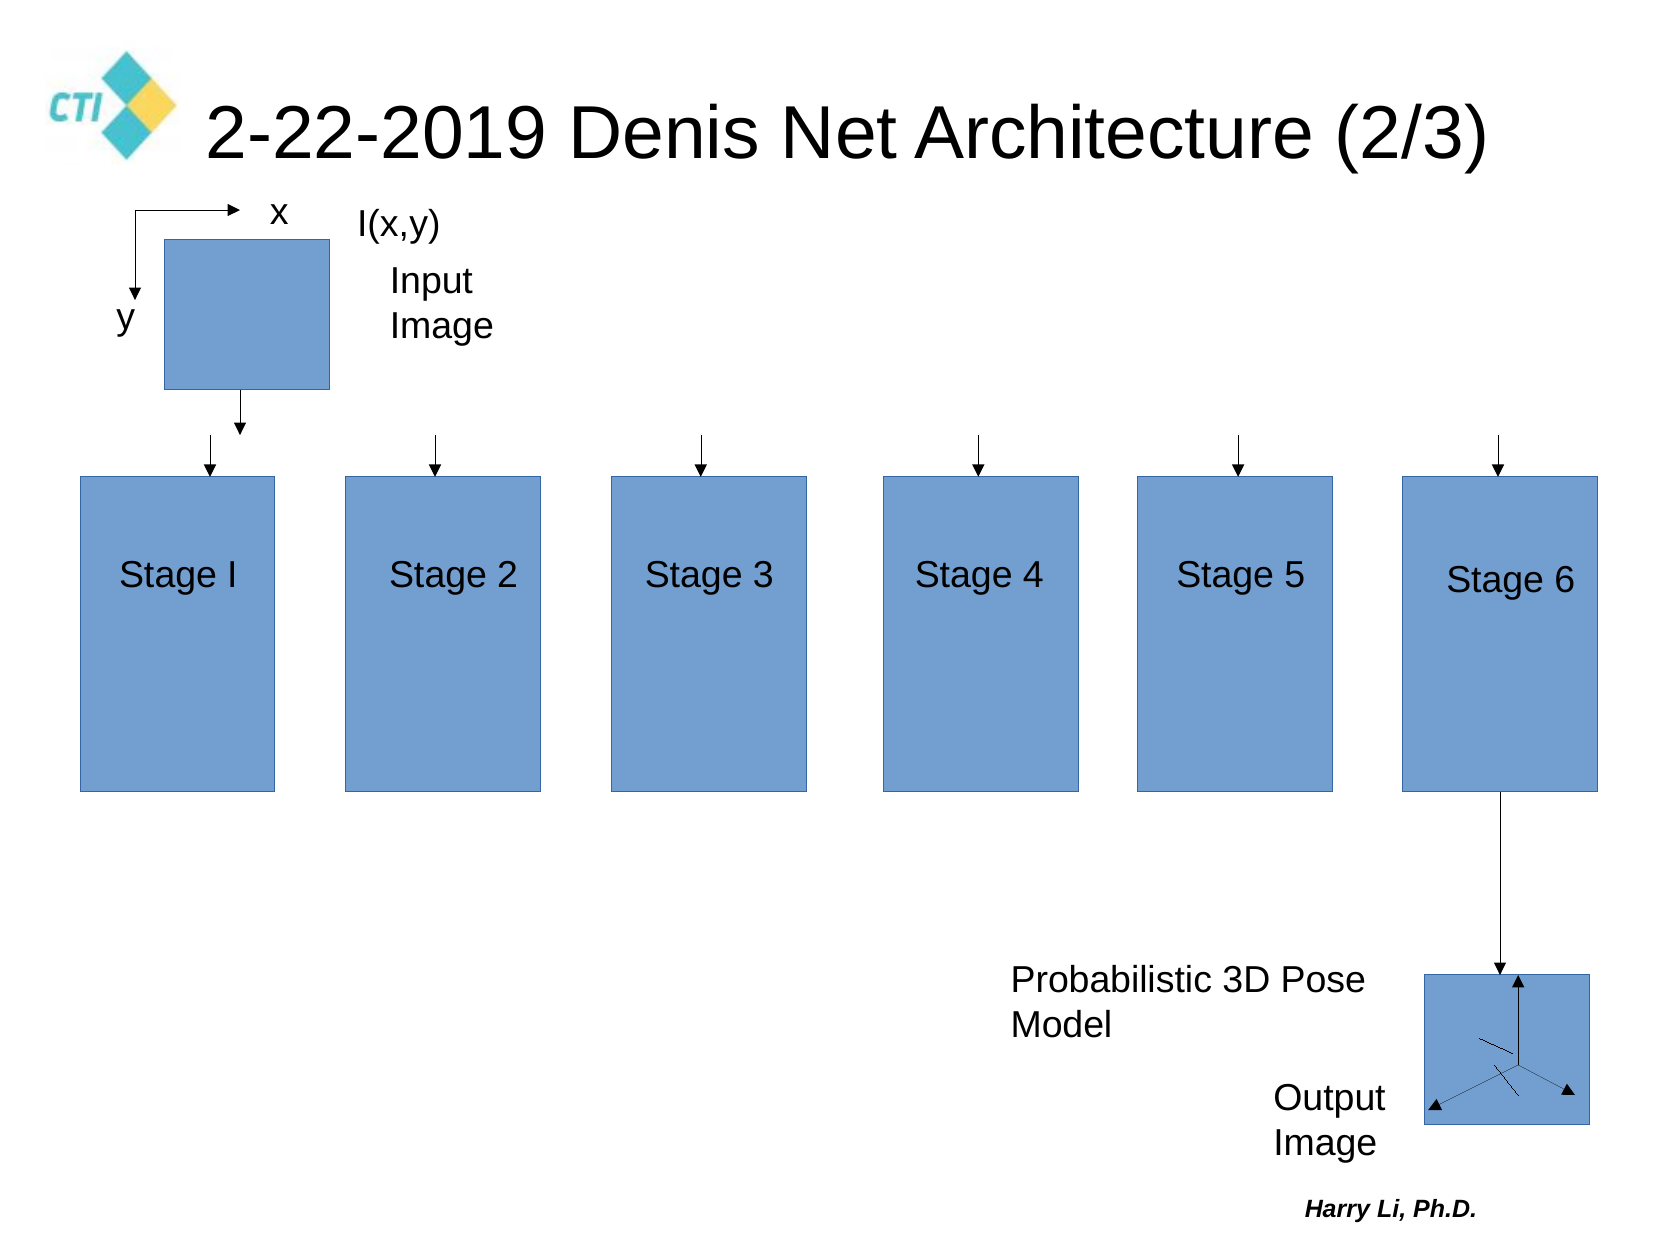

2-22-2019 Denis Net Architecture (2/3)
x
I(x,y)
Input Image
y
Stage I
Stage 2
Stage 3
Stage 4
Stage 5
Stage 6
Probabilistic 3D Pose Model
Output Image
Harry Li, Ph.D.